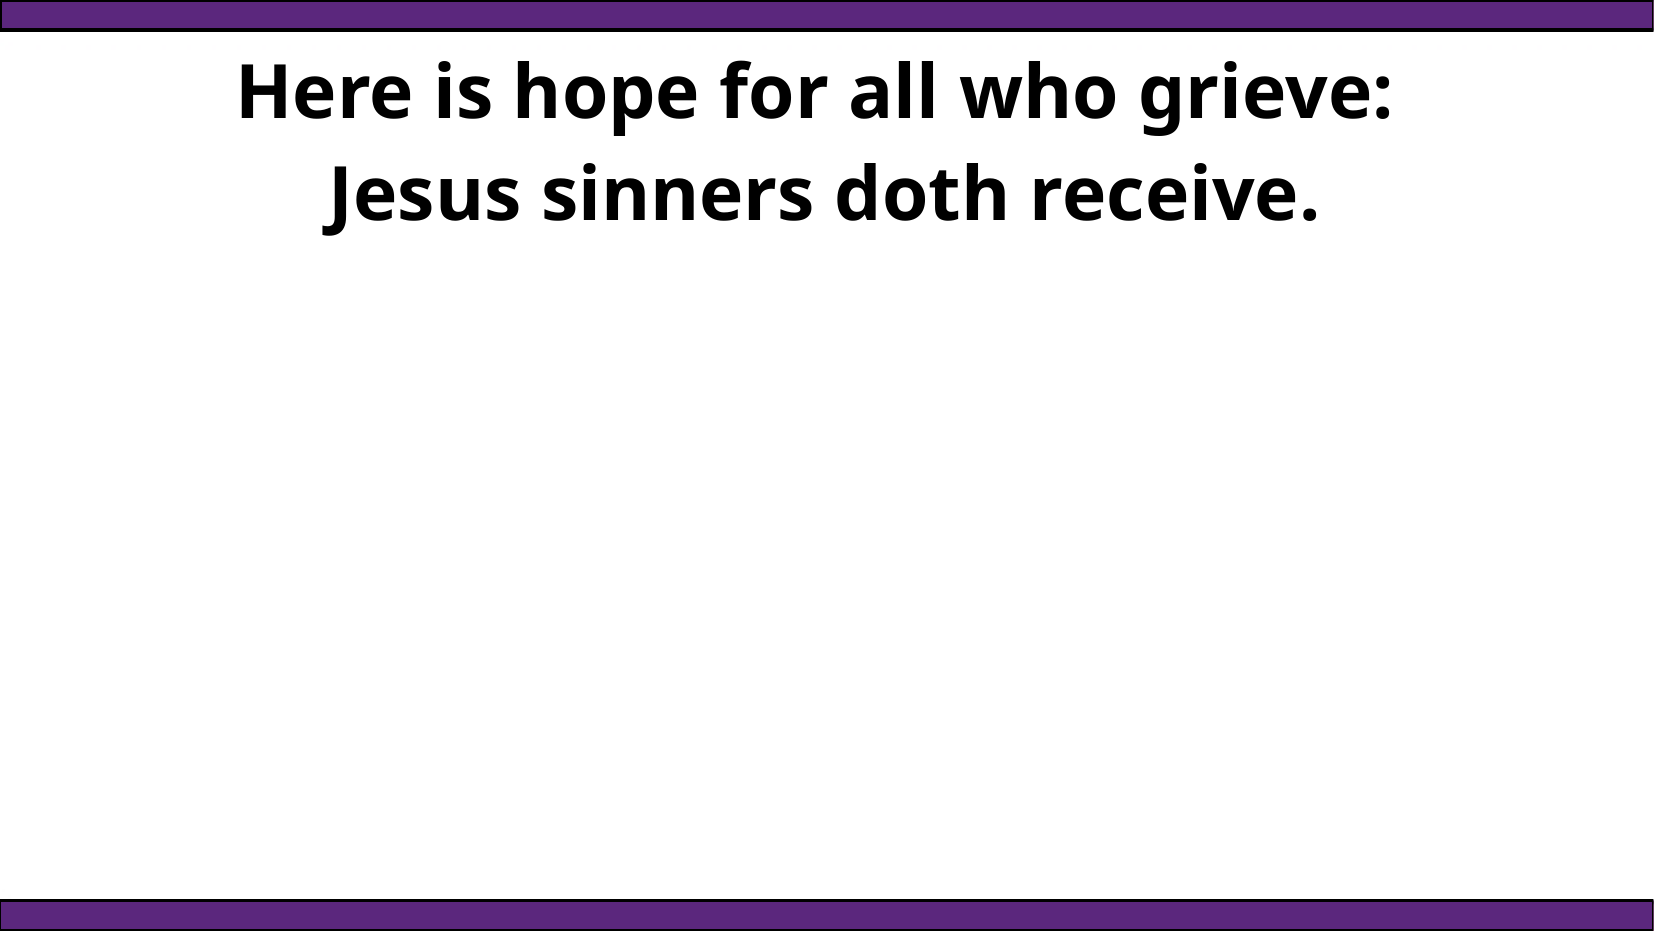

Here is hope for all who grieve:
Jesus sinners doth receive.